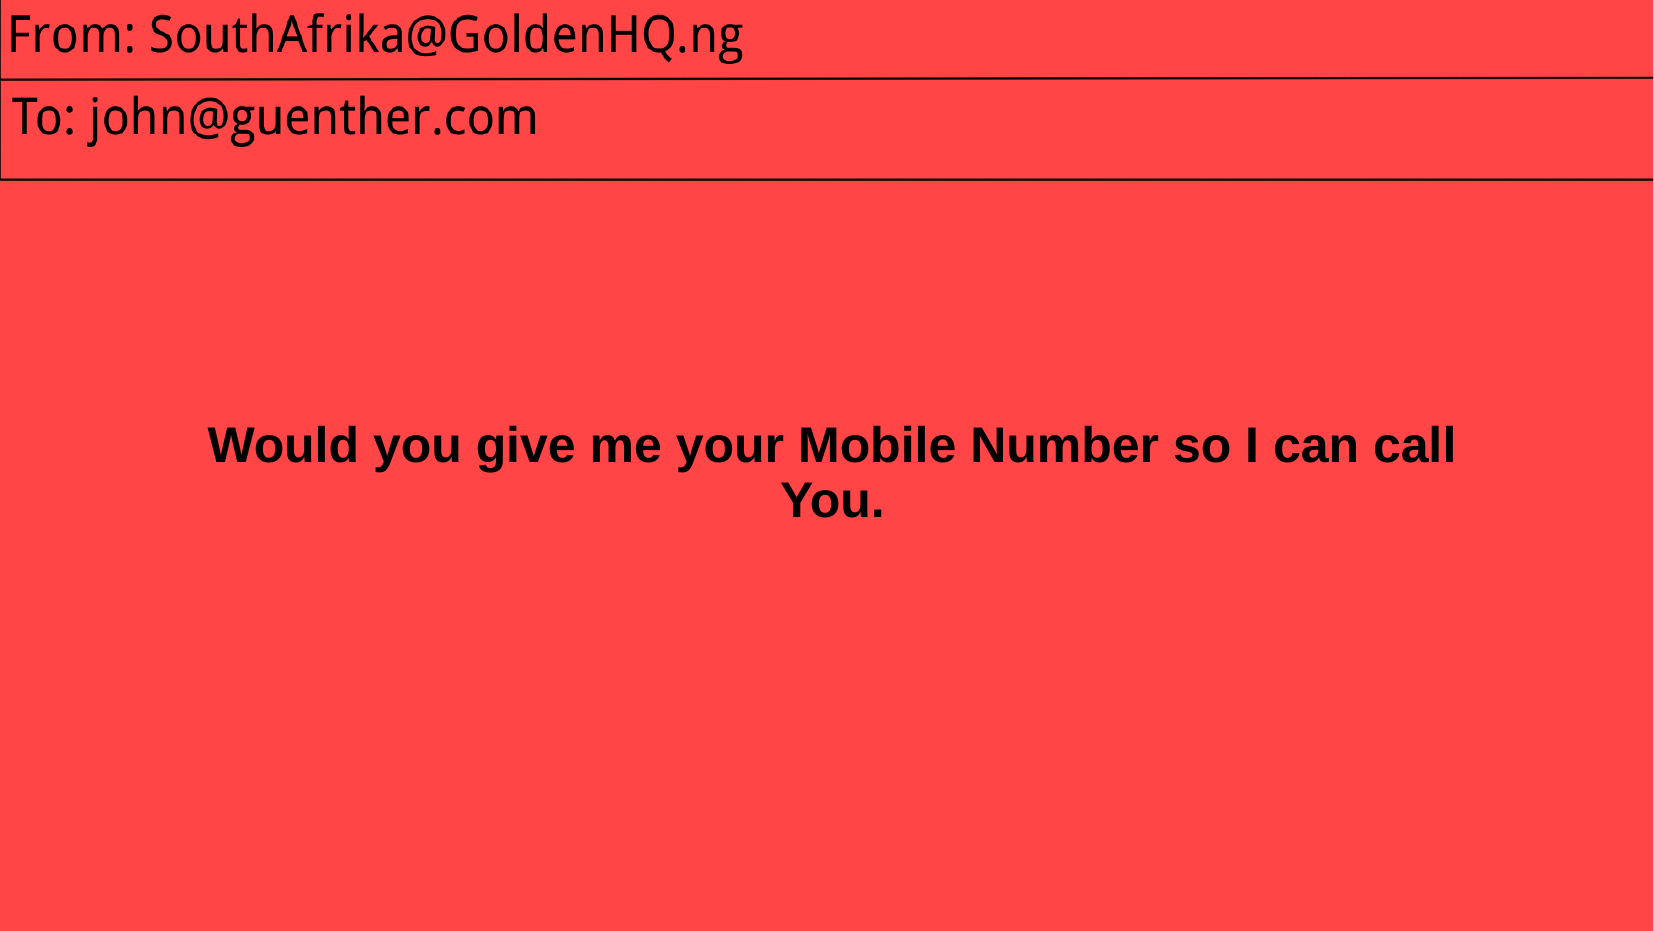

Would you give me your Mobile Number so I can call
You.
#